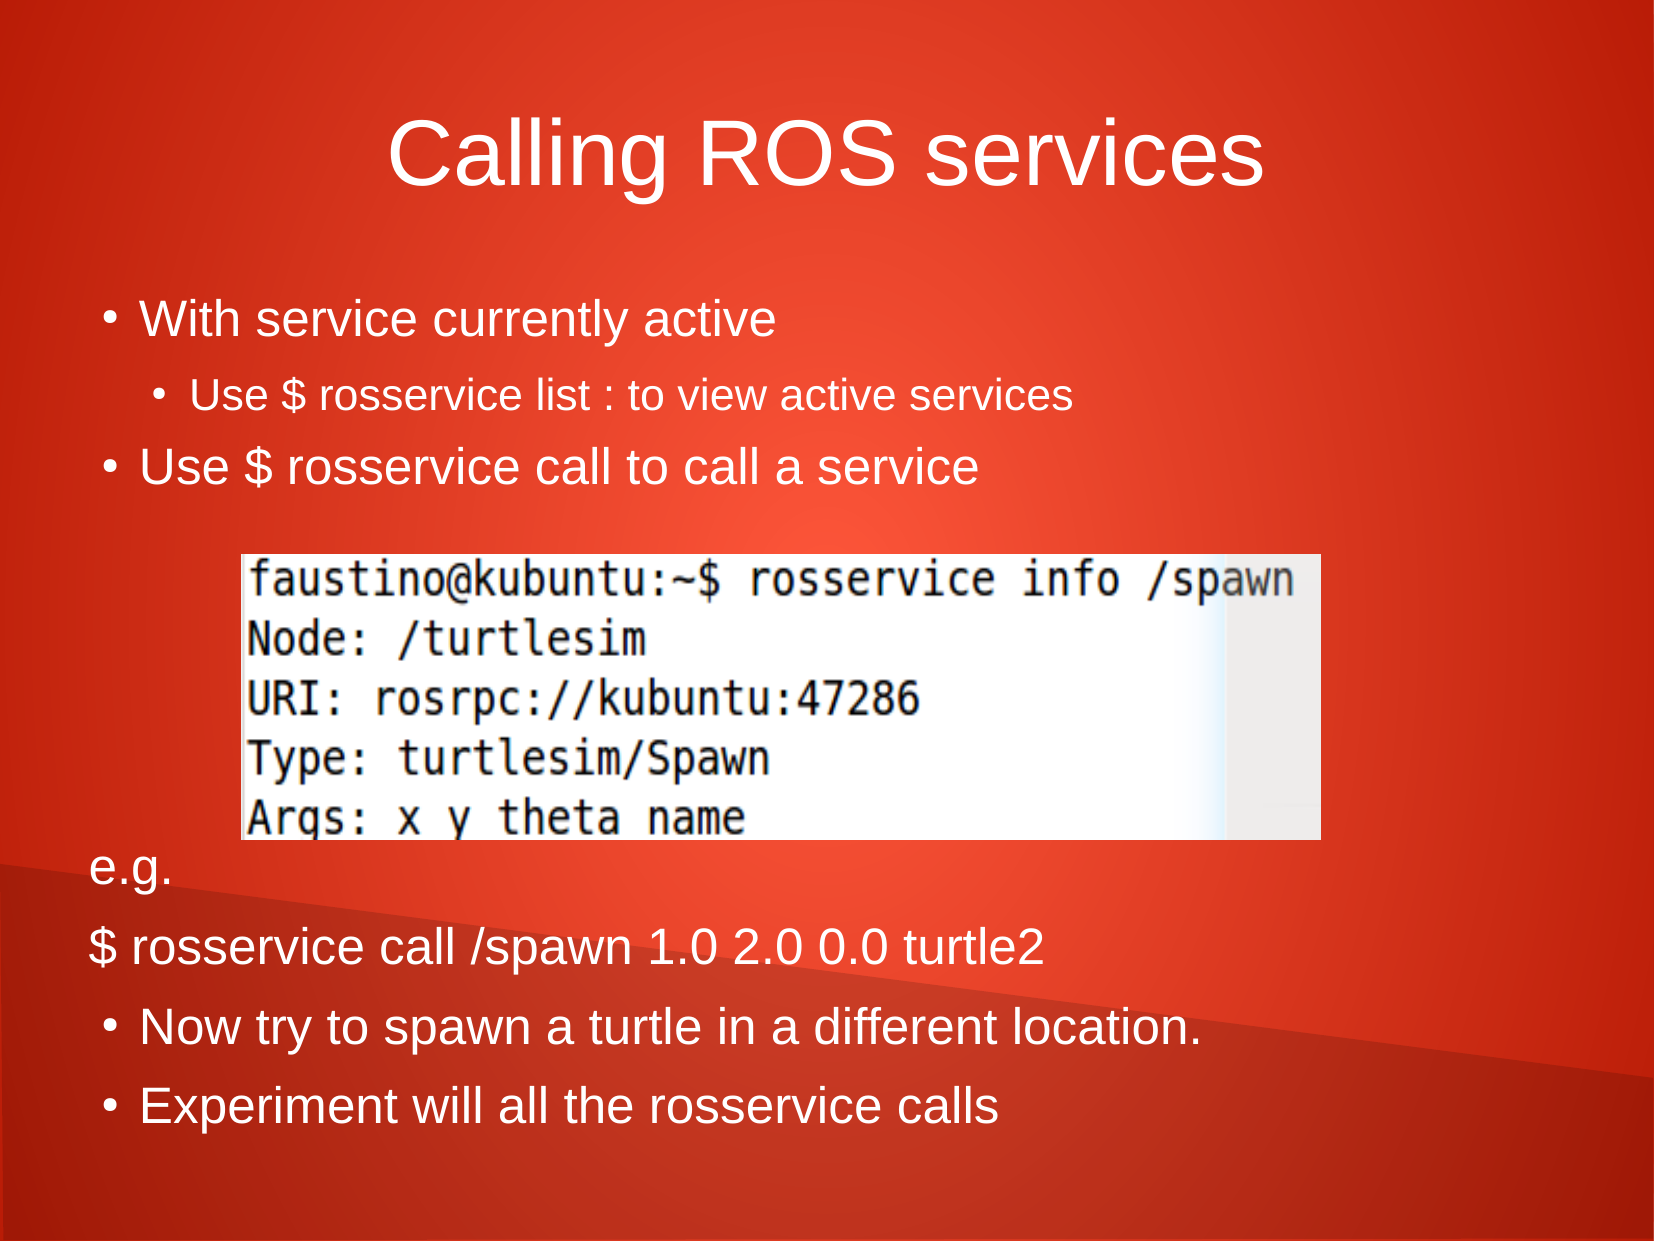

# Calling ROS services
With service currently active
Use $ rosservice list : to view active services
Use $ rosservice call to call a service
e.g.
$ rosservice call /spawn 1.0 2.0 0.0 turtle2
Now try to spawn a turtle in a different location.
Experiment will all the rosservice calls